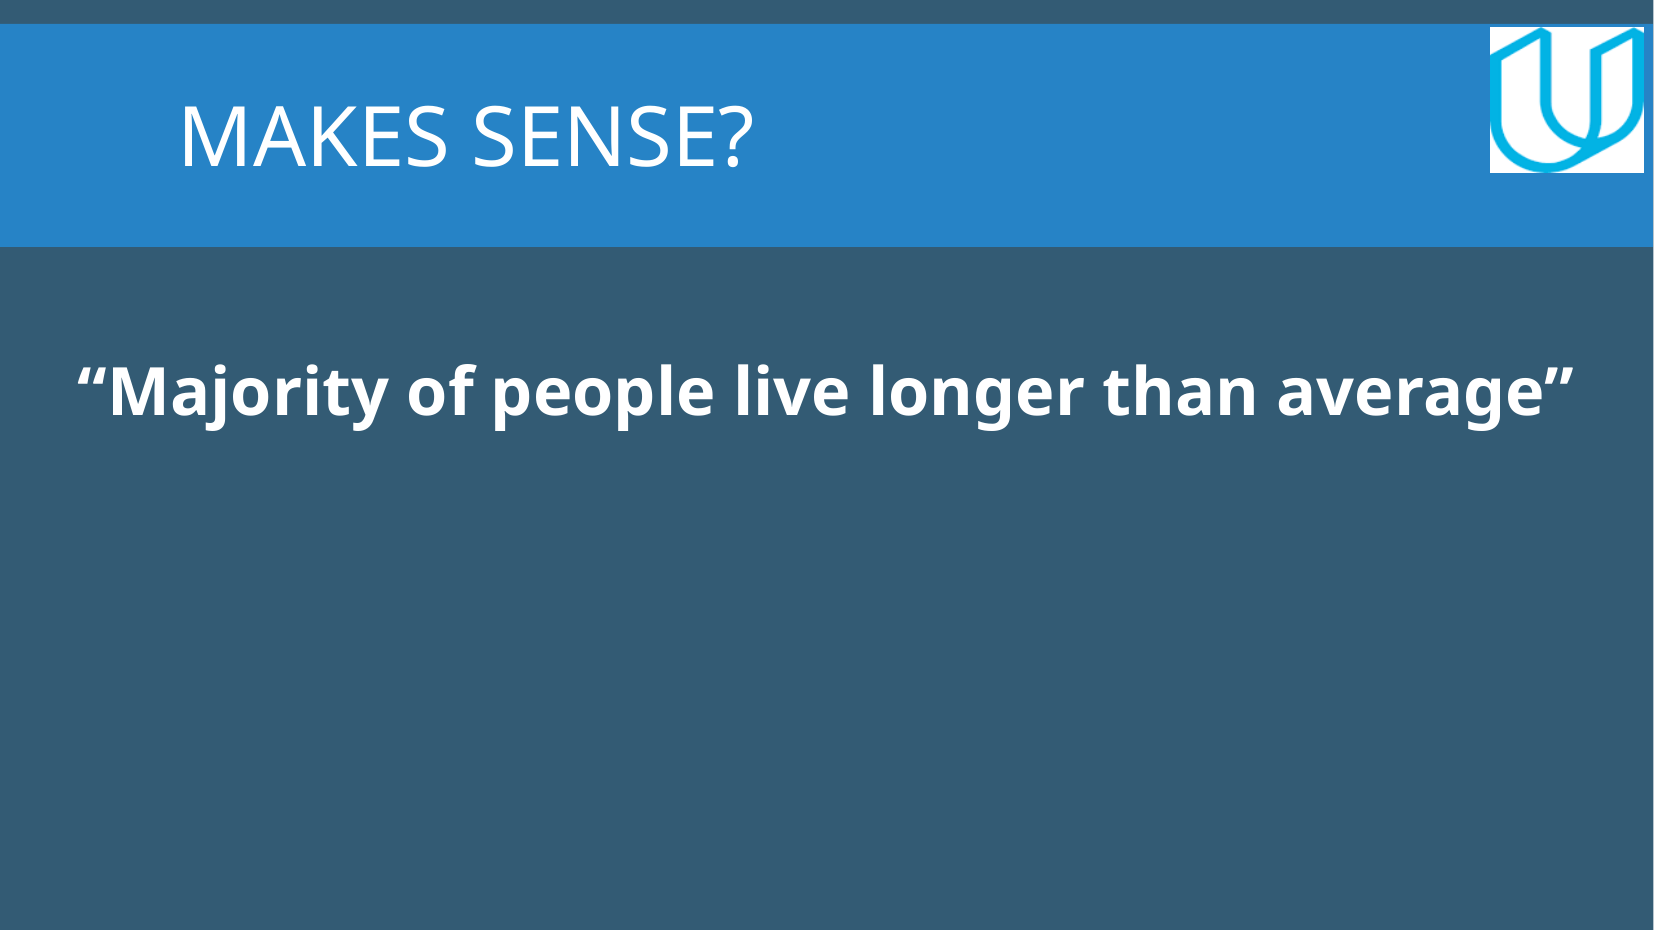

Makes sense?
“Majority of people live longer than average”